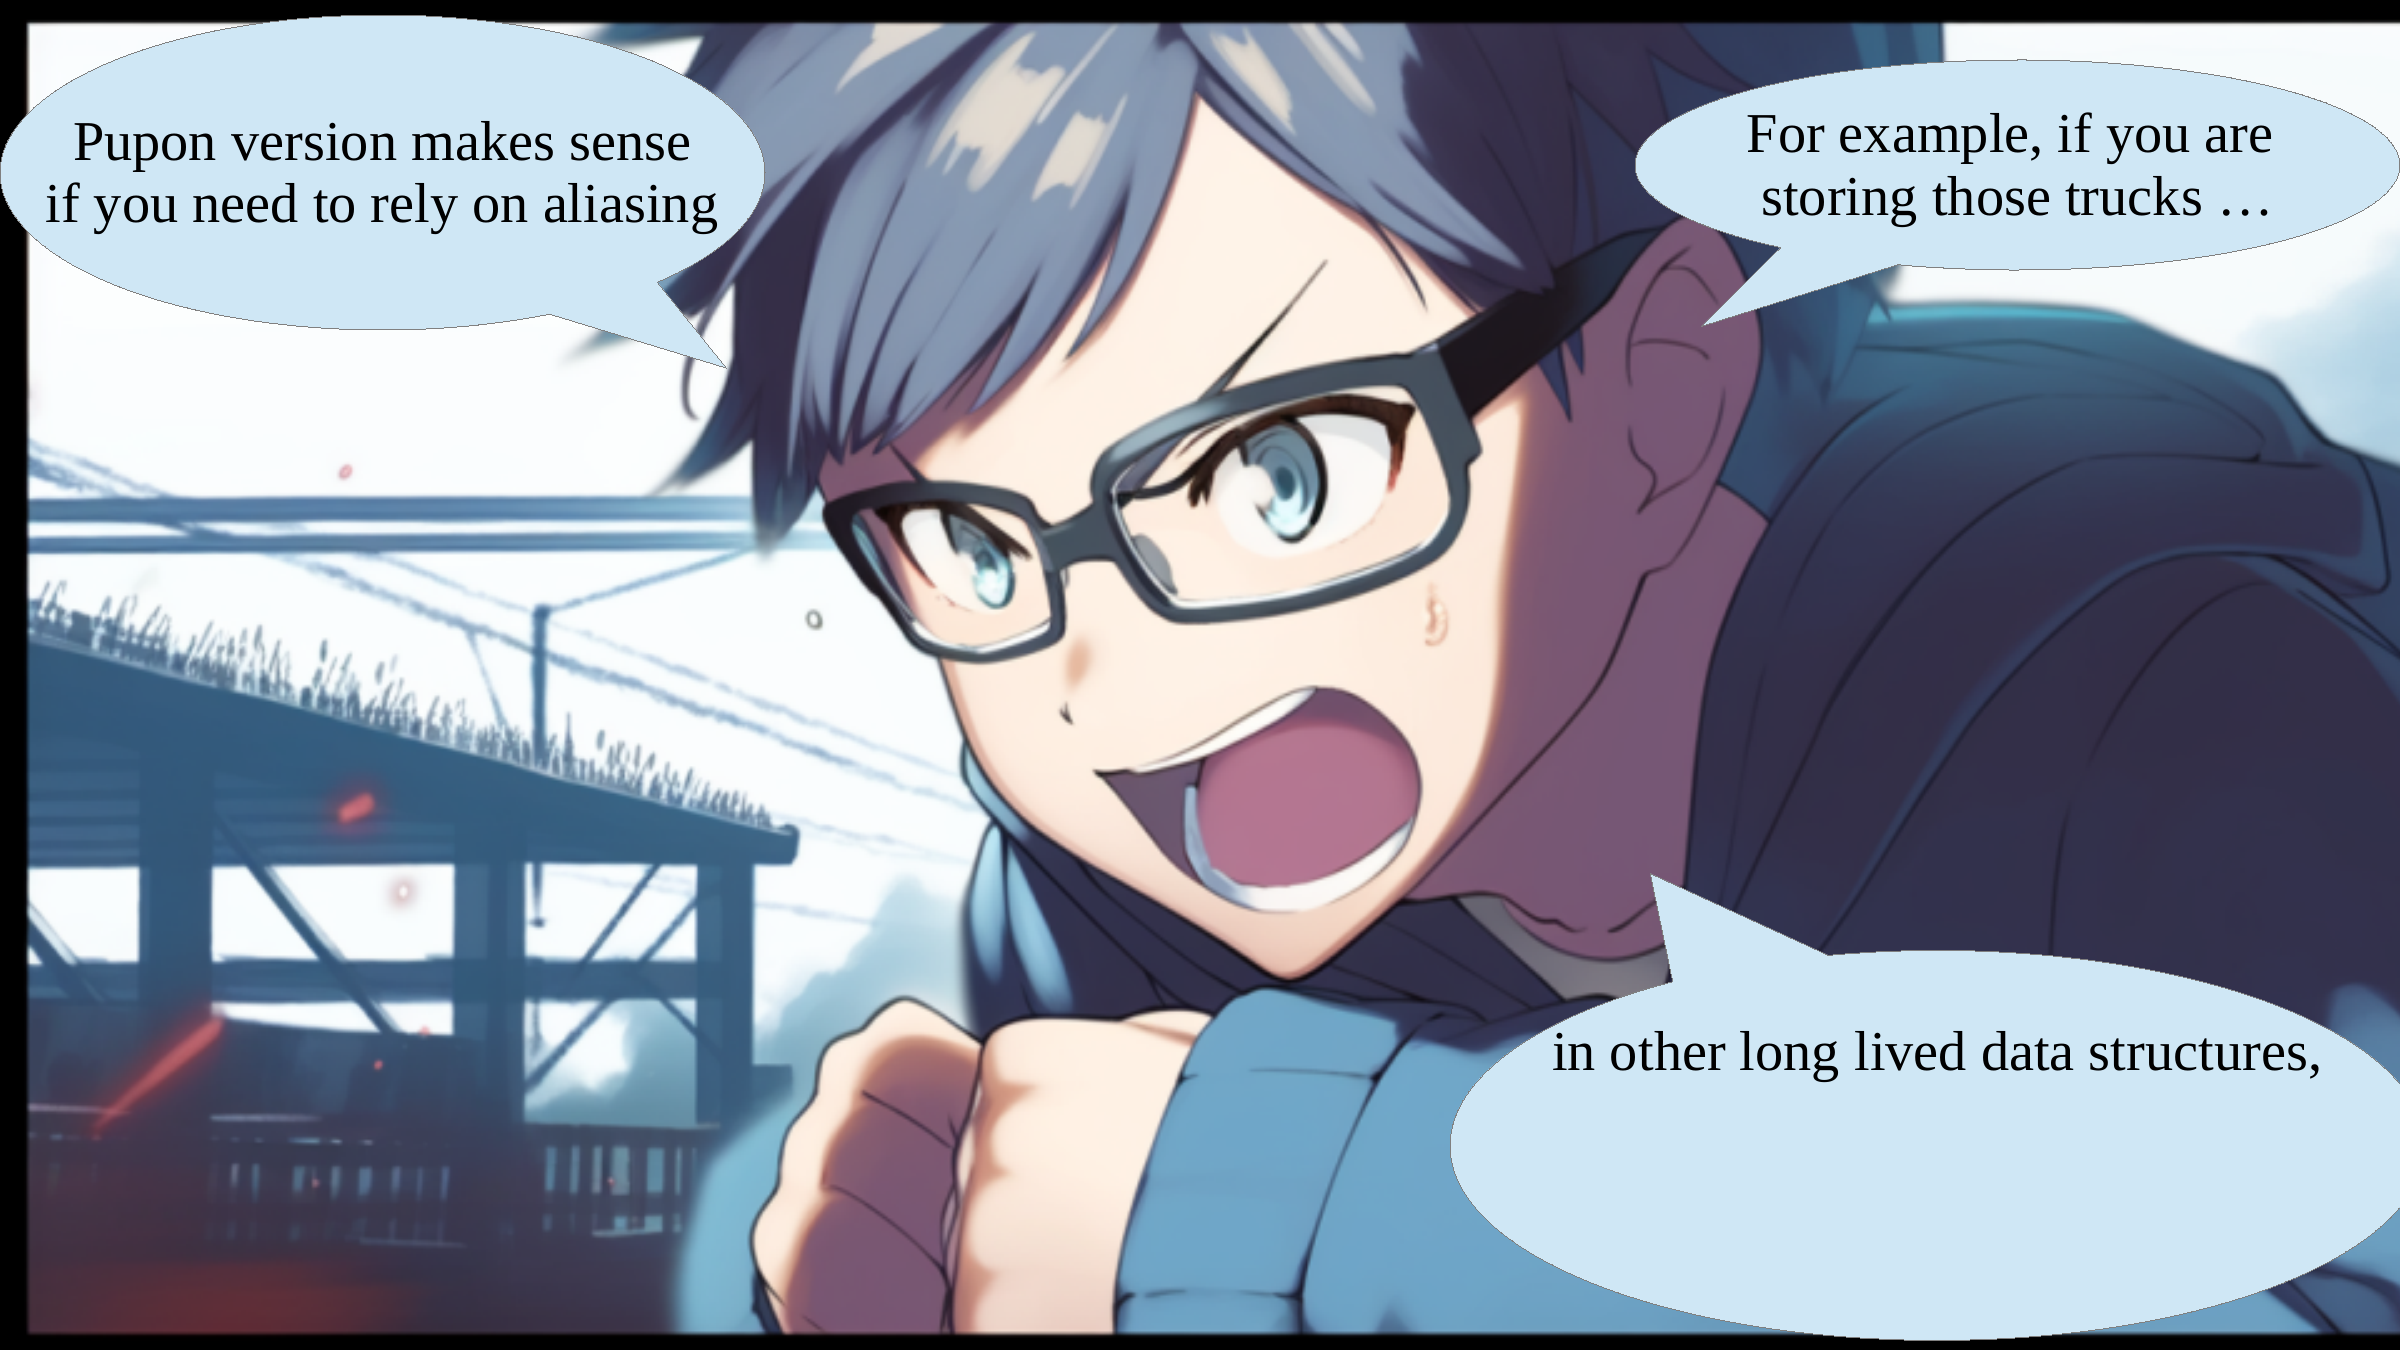

Pupon version makes sense
if you need to rely on aliasing
For example, if you are
storing those trucks …
in other long lived data structures,